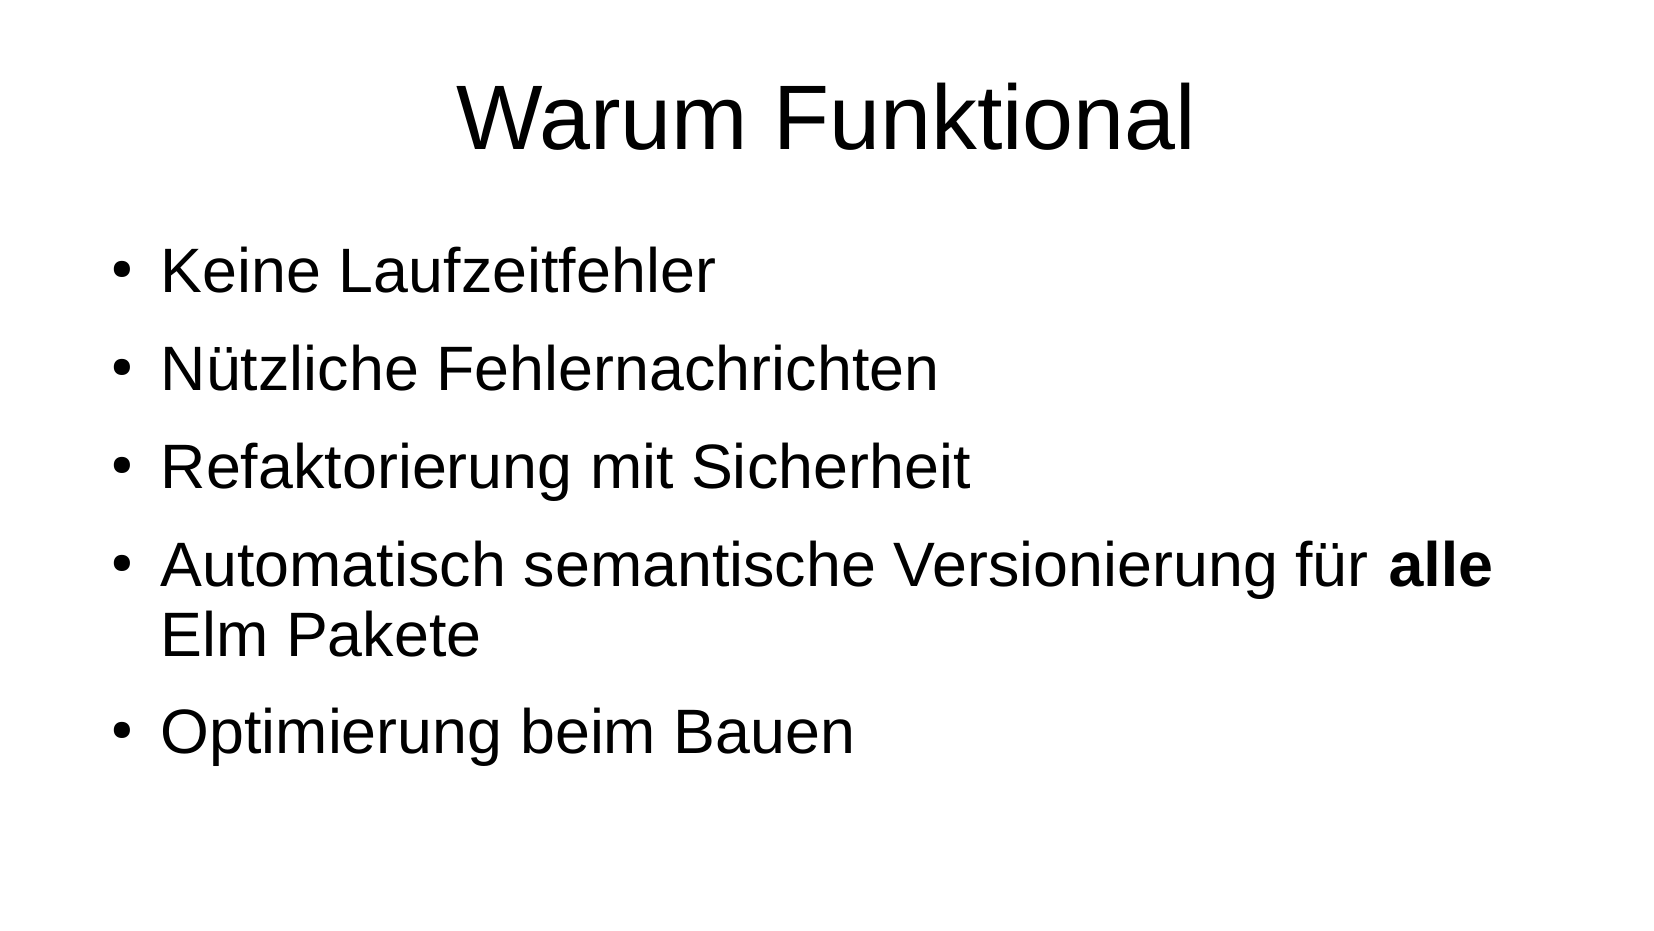

# Warum Funktional
Keine Laufzeitfehler
Nützliche Fehlernachrichten
Refaktorierung mit Sicherheit
Automatisch semantische Versionierung für alle Elm Pakete
Optimierung beim Bauen